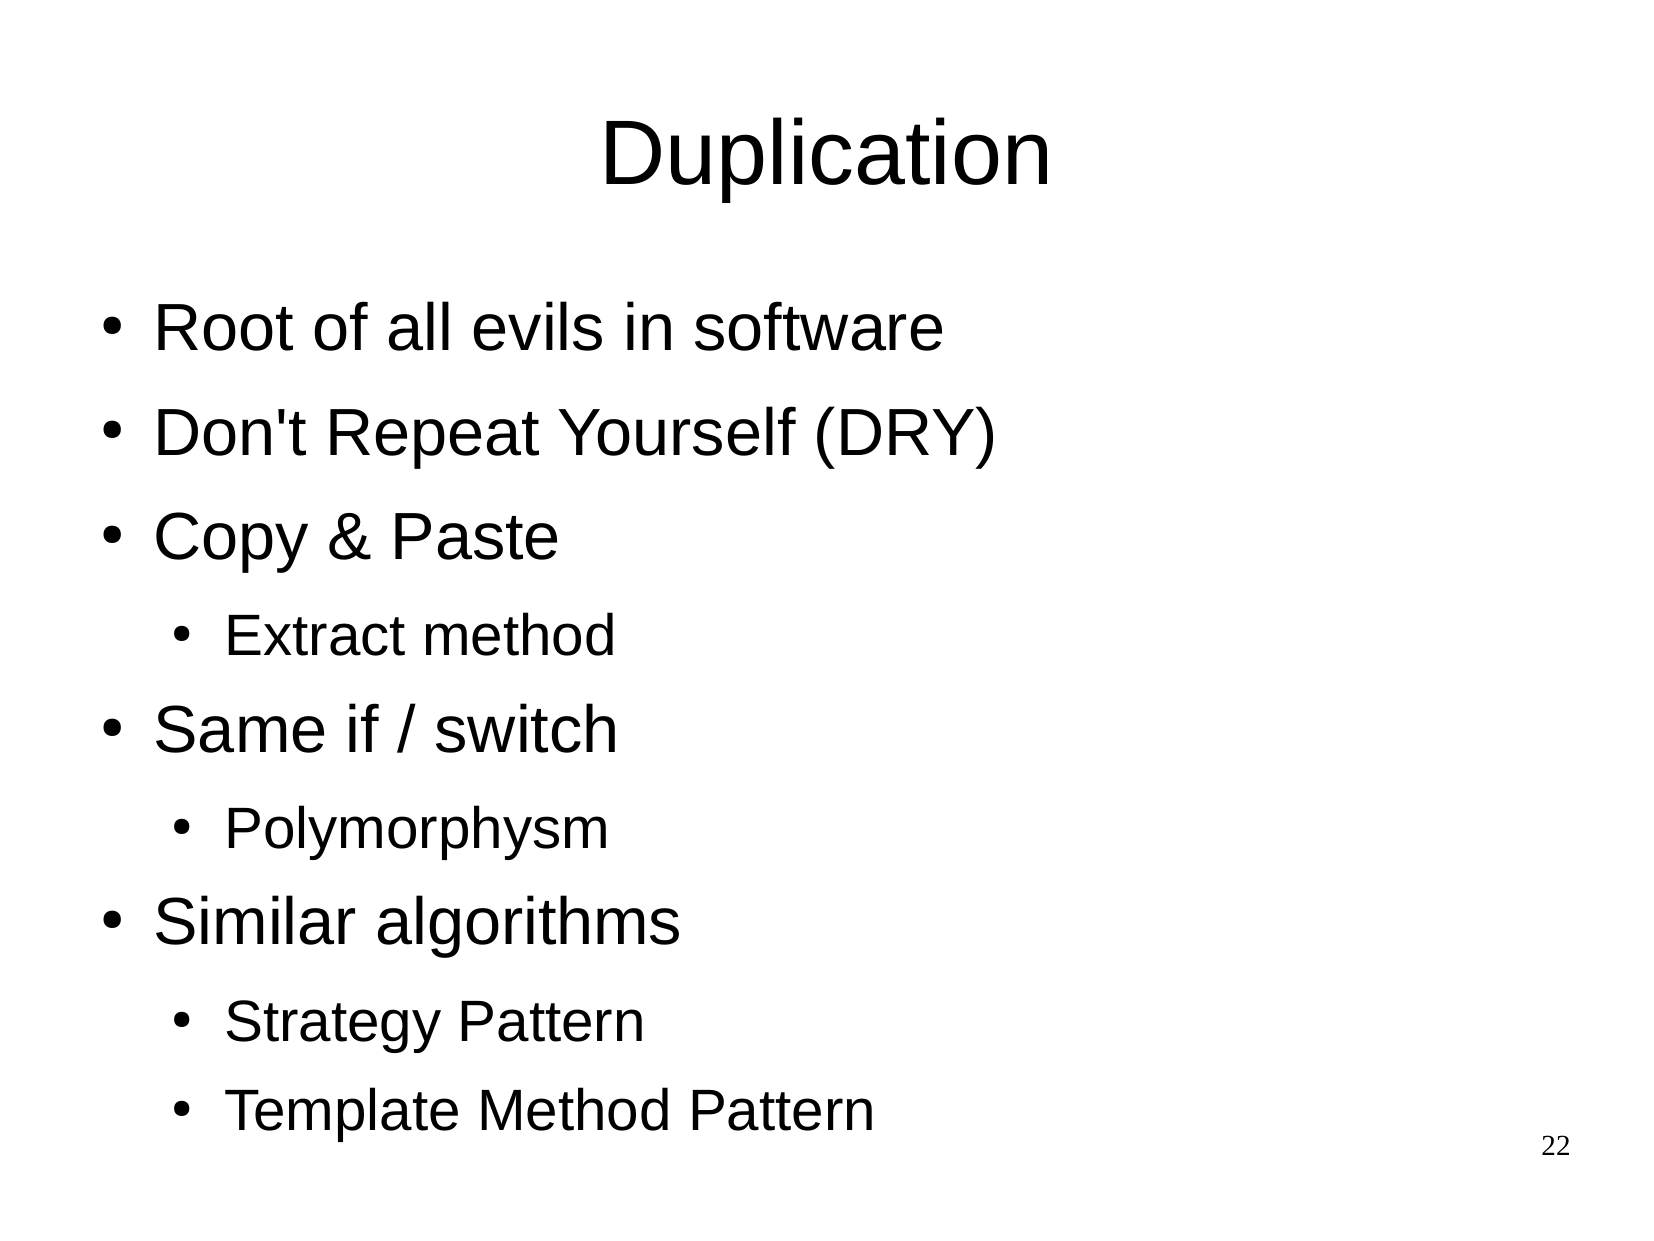

# Duplication
Root of all evils in software
Don't Repeat Yourself (DRY)
Copy & Paste
Extract method
Same if / switch
Polymorphysm
Similar algorithms
Strategy Pattern
Template Method Pattern
22